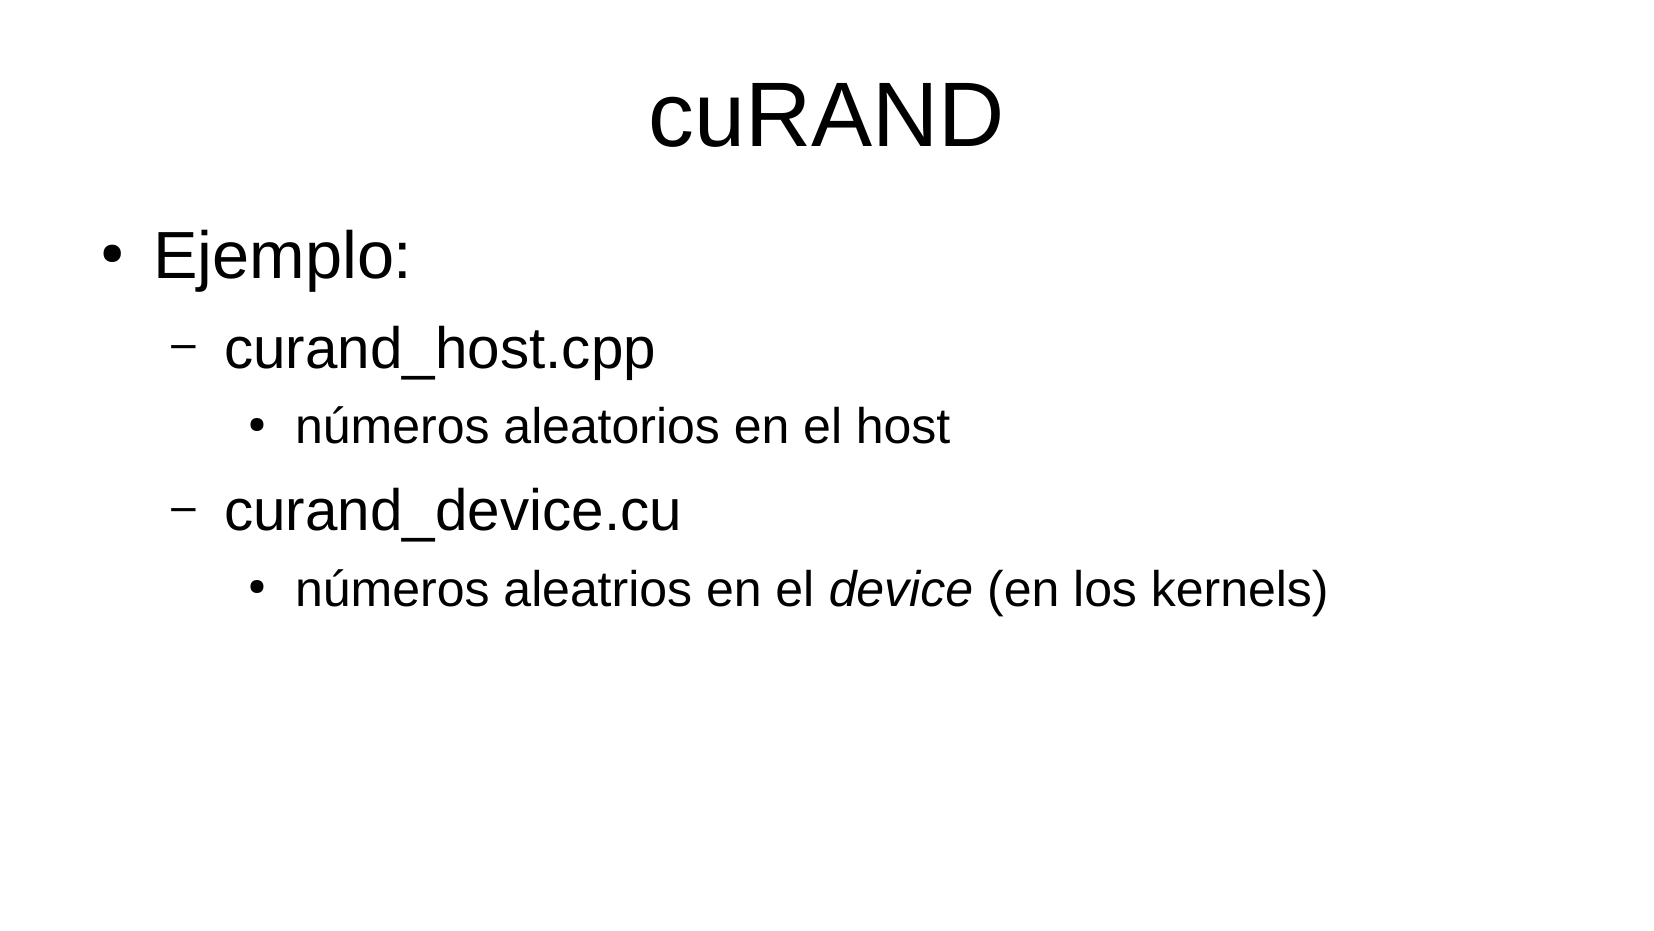

# cuRAND
Ejemplo:
curand_host.cpp
números aleatorios en el host
curand_device.cu
números aleatrios en el device (en los kernels)